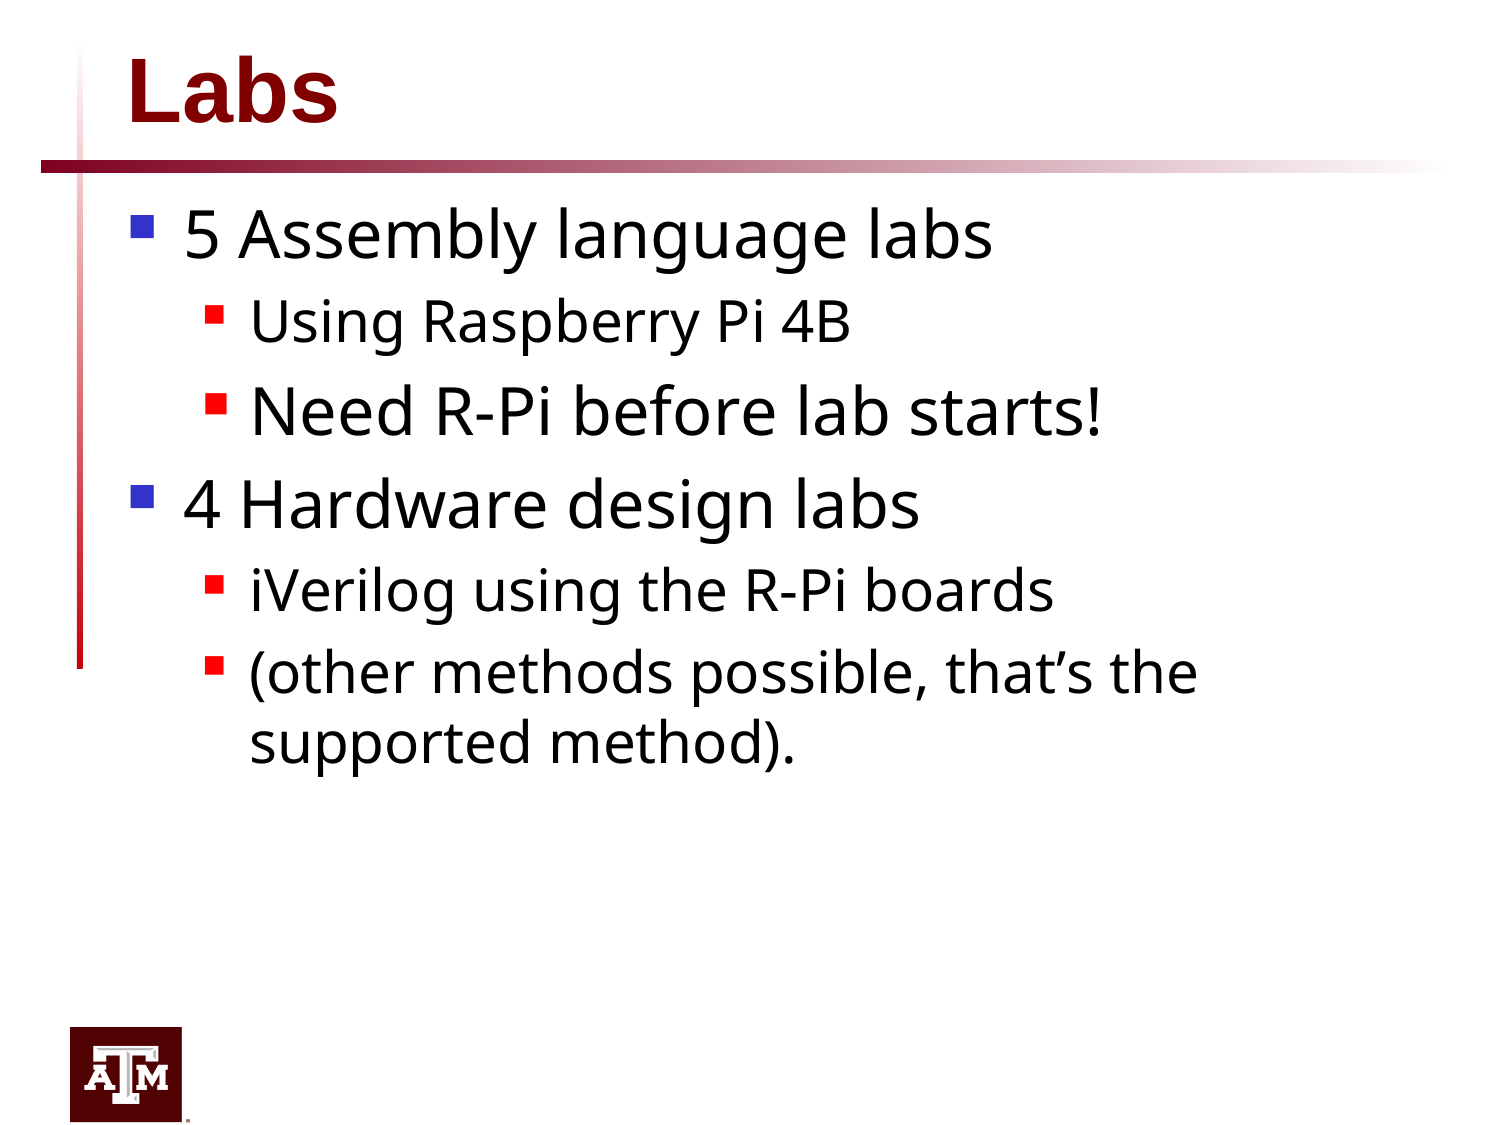

# Labs
5 Assembly language labs
Using Raspberry Pi 4B
Need R-Pi before lab starts!
4 Hardware design labs
iVerilog using the R-Pi boards
(other methods possible, that’s the supported method).